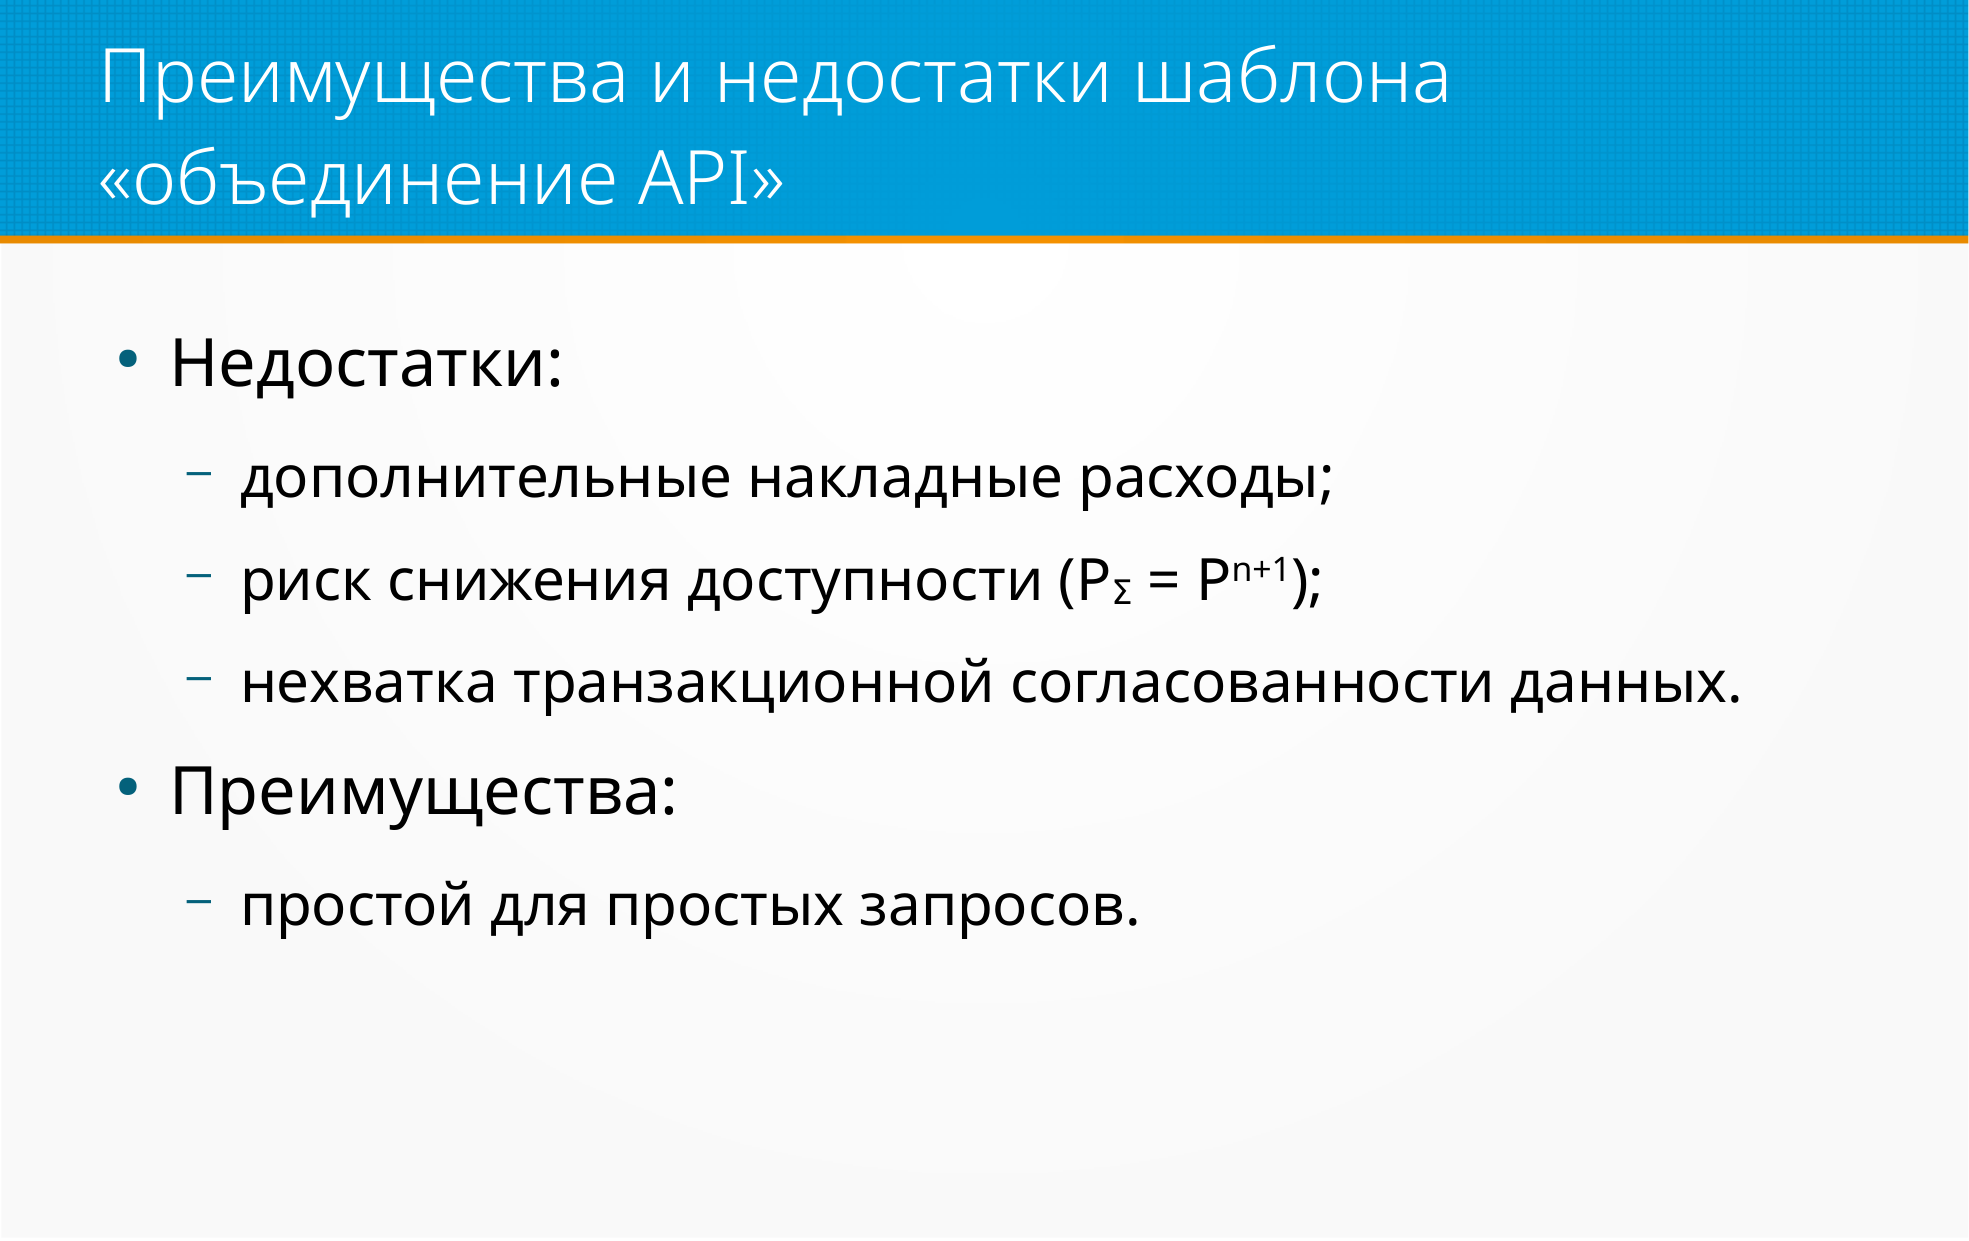

# Преимущества и недостатки шаблона «объединение API»
Недостатки:
дополнительные накладные расходы;
риск снижения доступности (PΣ = Pn+1);
нехватка транзакционной согласованности данных.
Преимущества:
простой для простых запросов.